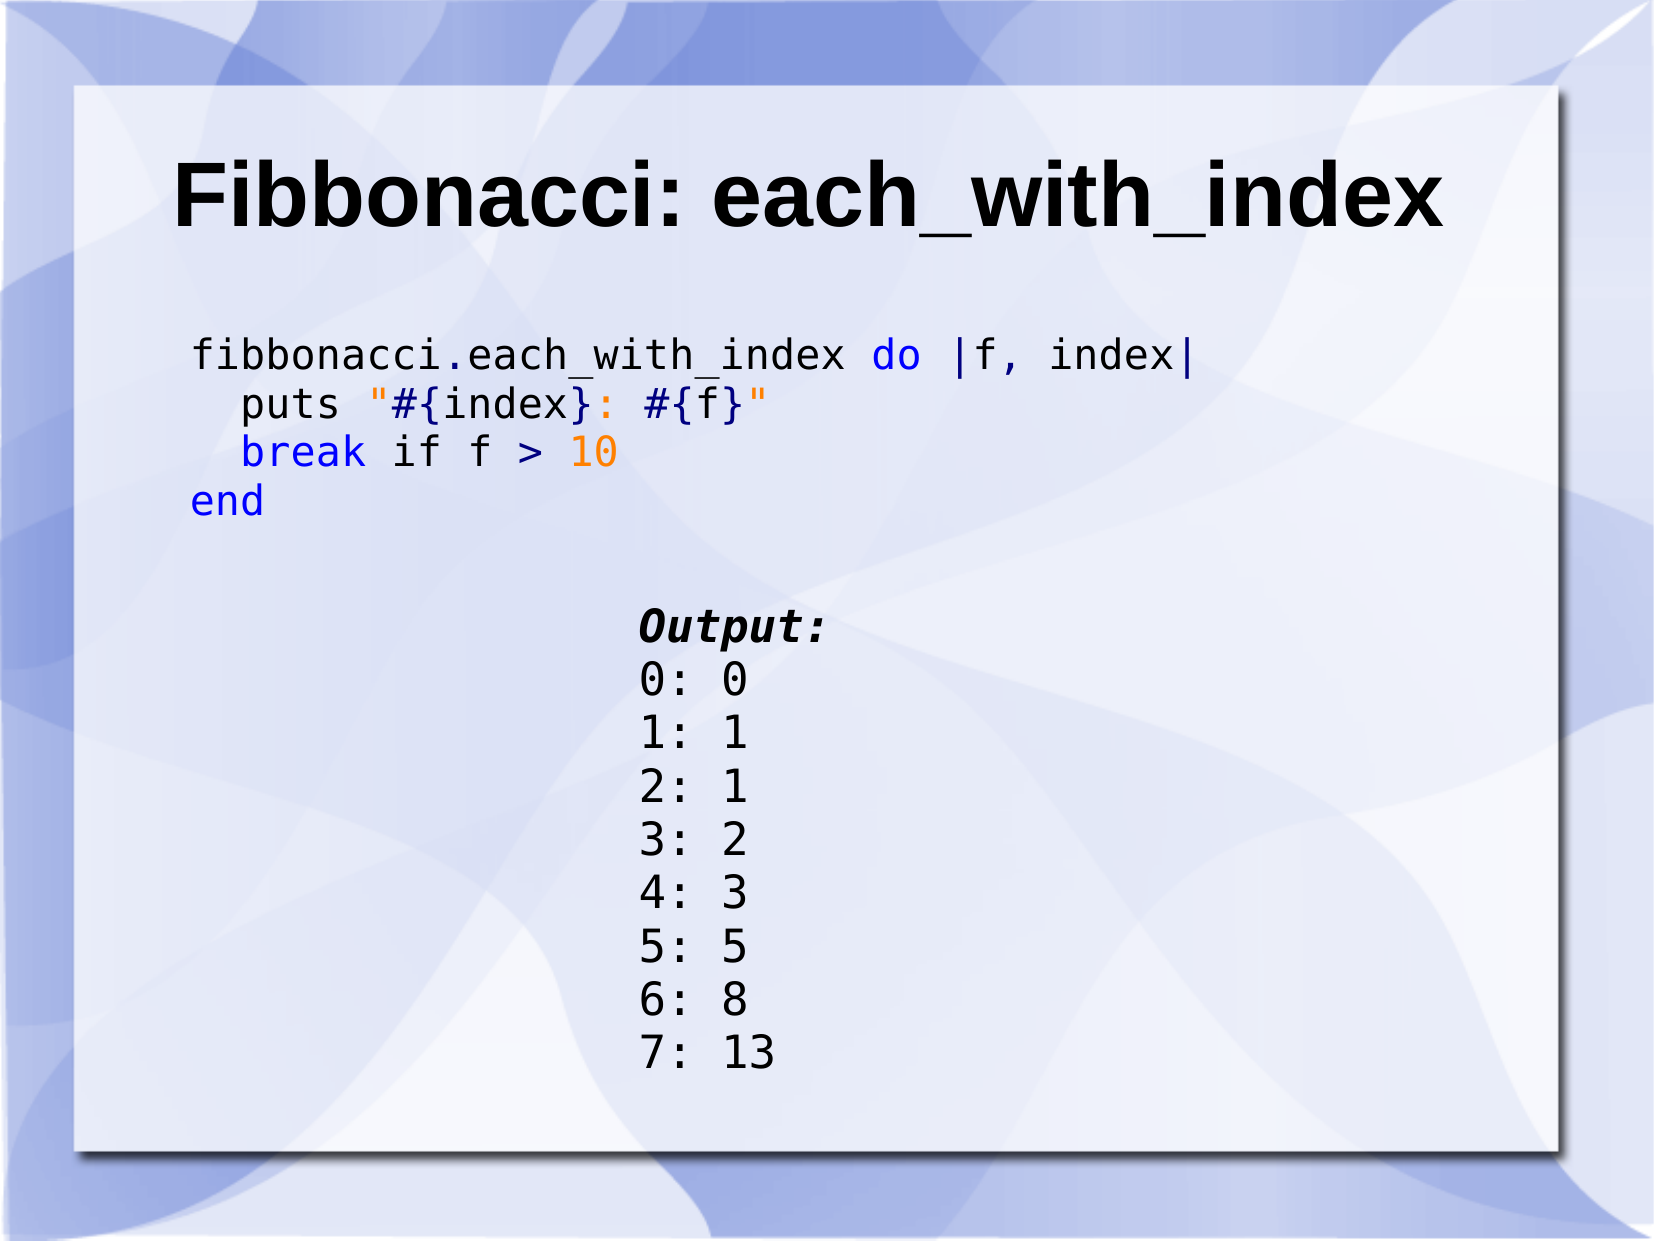

# Fibbonacci: each_with_index
fibbonacci.each_with_index do |f, index|
 puts "#{index}: #{f}"
 break if f > 10
end
Output:
0: 0
1: 1
2: 1
3: 2
4: 3
5: 5
6: 8
7: 13